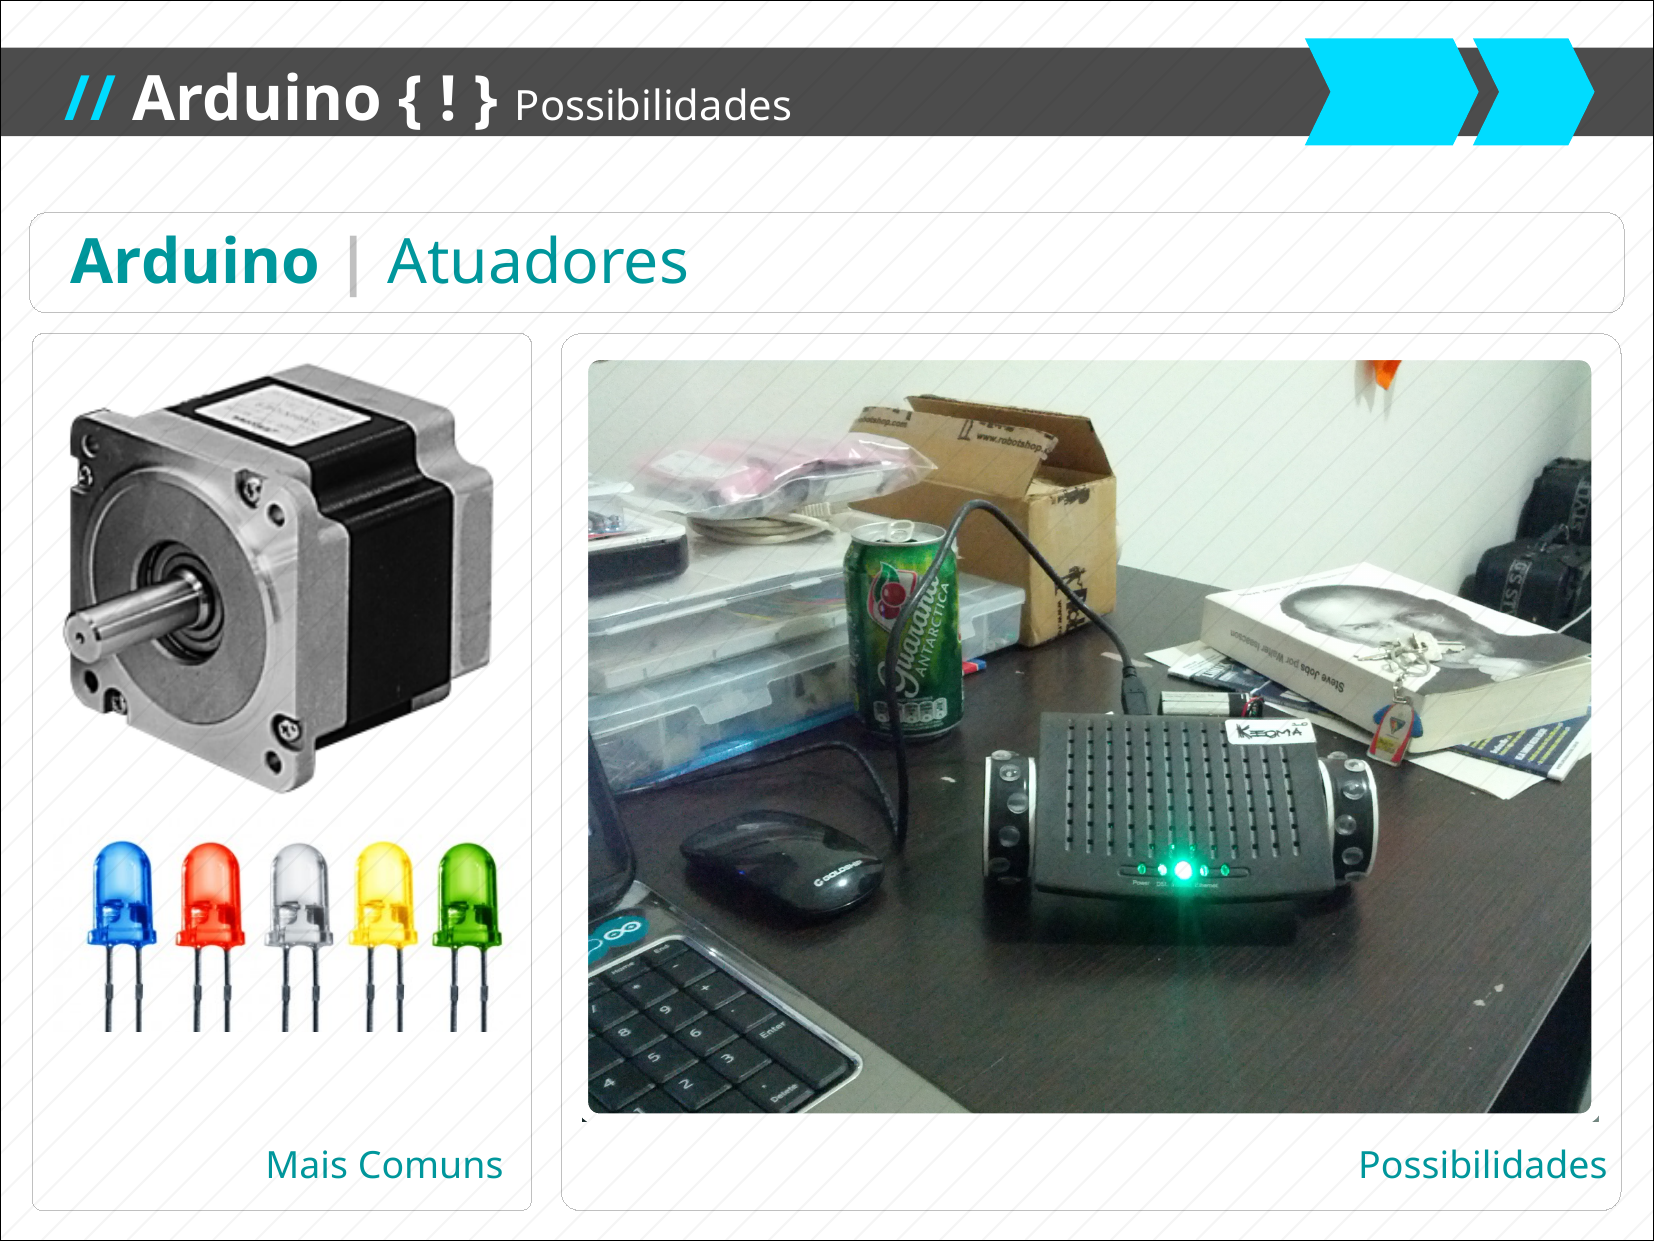

// Arduino { ! } Possibilidades
Arduino | Atuadores
Mais Comuns
Possibilidades